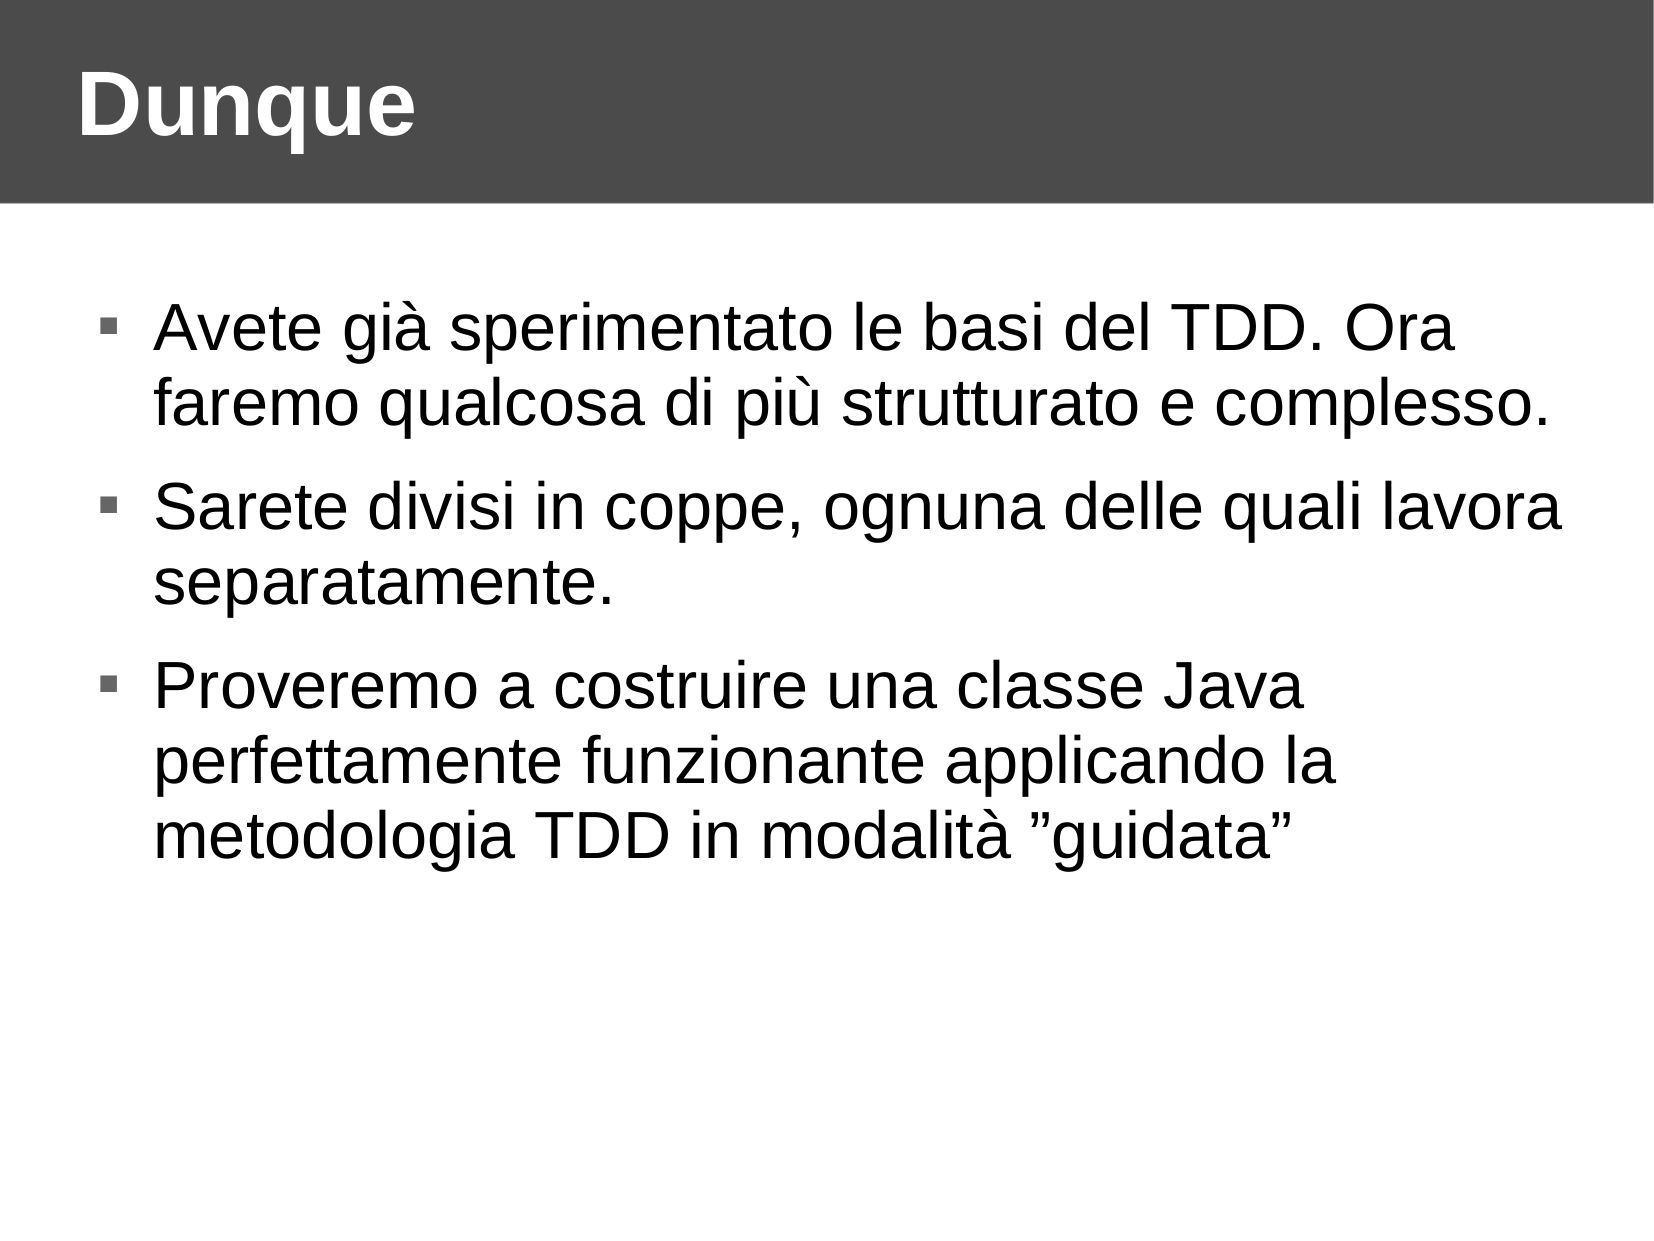

# Dunque
Avete già sperimentato le basi del TDD. Ora faremo qualcosa di più strutturato e complesso.
Sarete divisi in coppe, ognuna delle quali lavora separatamente.
Proveremo a costruire una classe Java perfettamente funzionante applicando la metodologia TDD in modalità ”guidata”